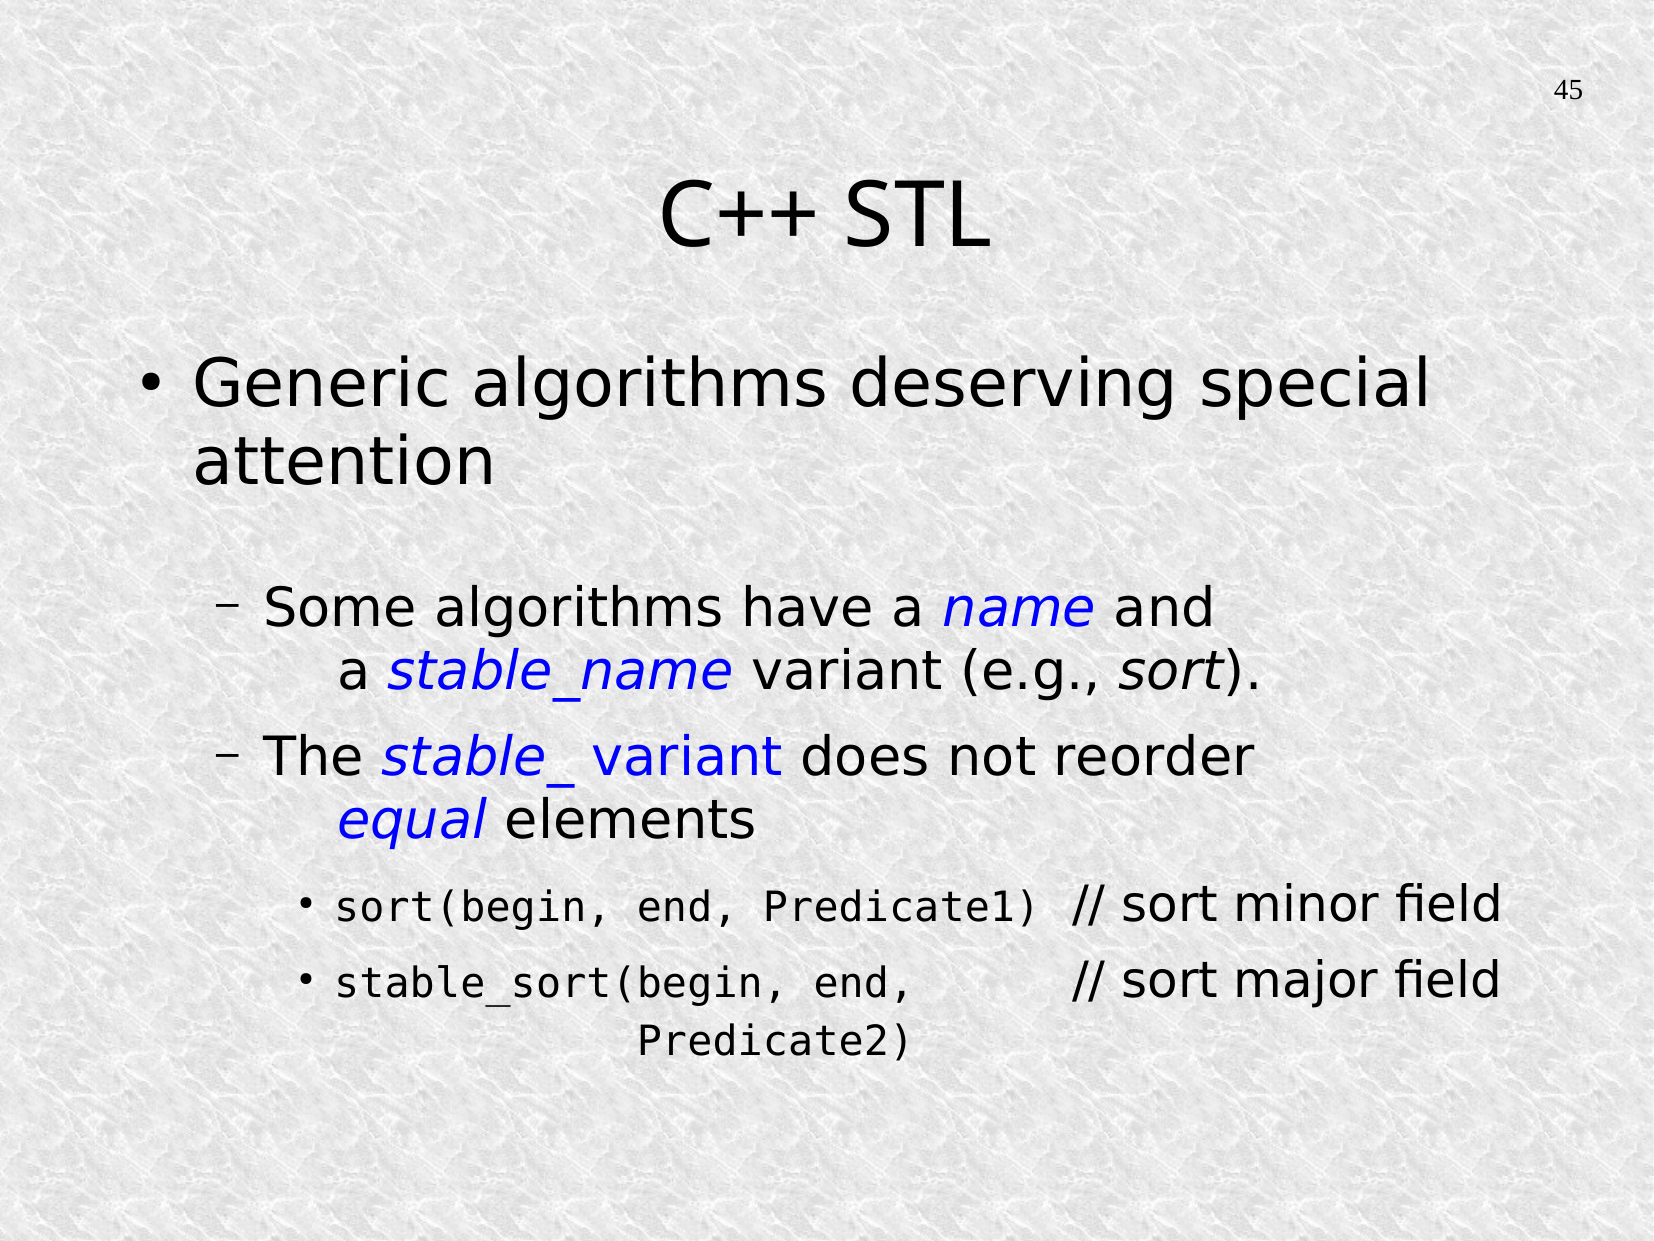

45
# C++ STL
Generic algorithms deserving special attention
Some algorithms have a name and
 	a stable_name variant (e.g., sort).
The stable_ variant does not reorder
	equal elements
sort(begin, end, Predicate1)	// sort minor field
stable_sort(begin, end, 		// sort major field
 Predicate2)